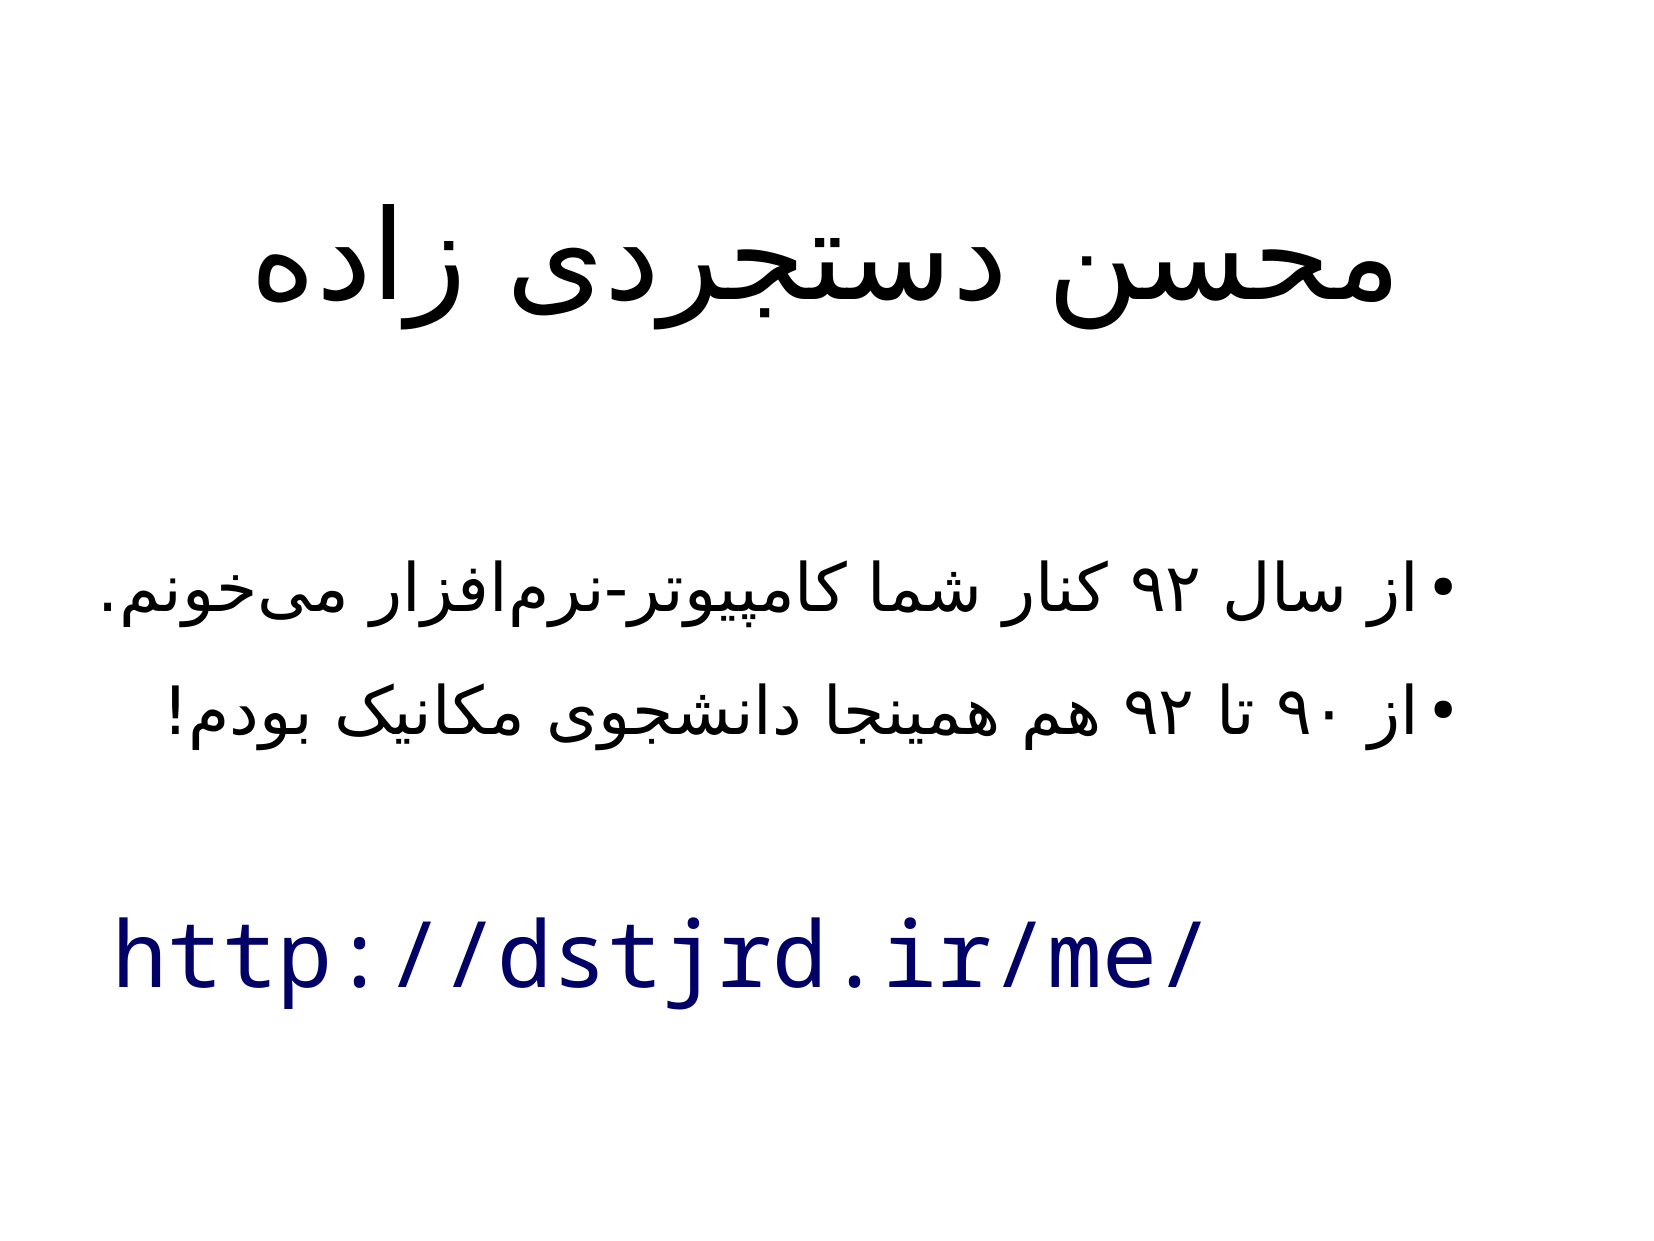

محسن دستجردی زاده
# از سال ۹۲ کنار شما کامپیوتر-نرم‌افزار می‌خونم.
از ۹۰ تا ۹۲ هم همینجا دانشجوی مکانیک بودم!
http://dstjrd.ir/me/